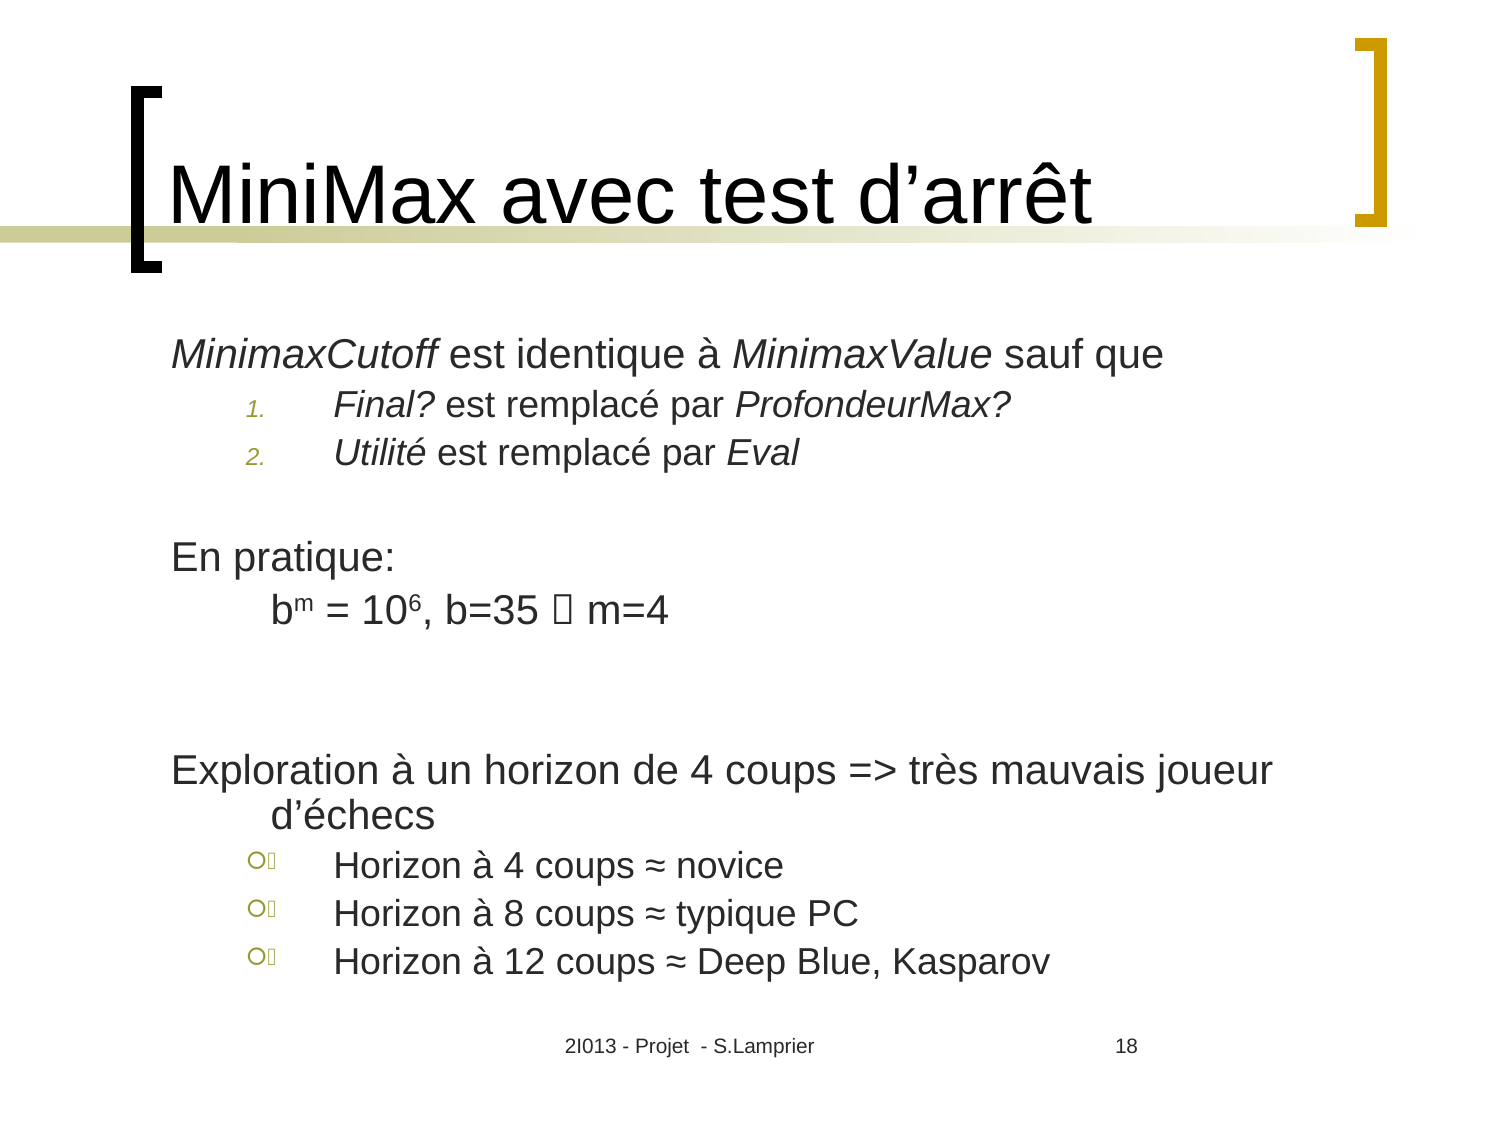

# MiniMax avec test d’arrêt
MinimaxCutoff est identique à MinimaxValue sauf que
Final? est remplacé par ProfondeurMax?
Utilité est remplacé par Eval
En pratique:
	bm = 106, b=35  m=4
Exploration à un horizon de 4 coups => très mauvais joueur d’échecs
Horizon à 4 coups ≈ novice
Horizon à 8 coups ≈ typique PC
Horizon à 12 coups ≈ Deep Blue, Kasparov
2I013 - Projet - S.Lamprier